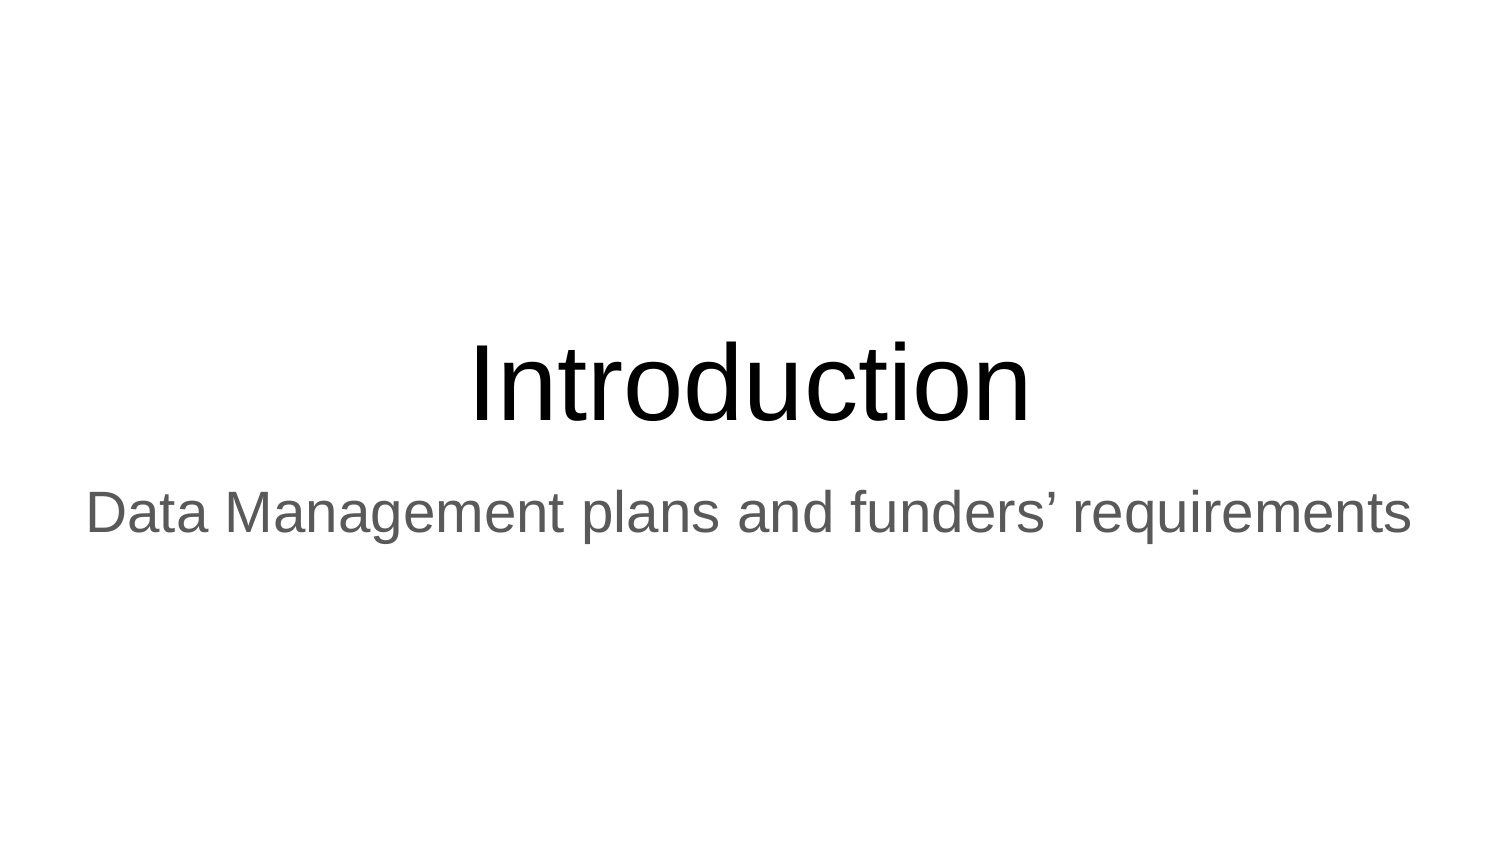

# Introduction
Data Management plans and funders’ requirements